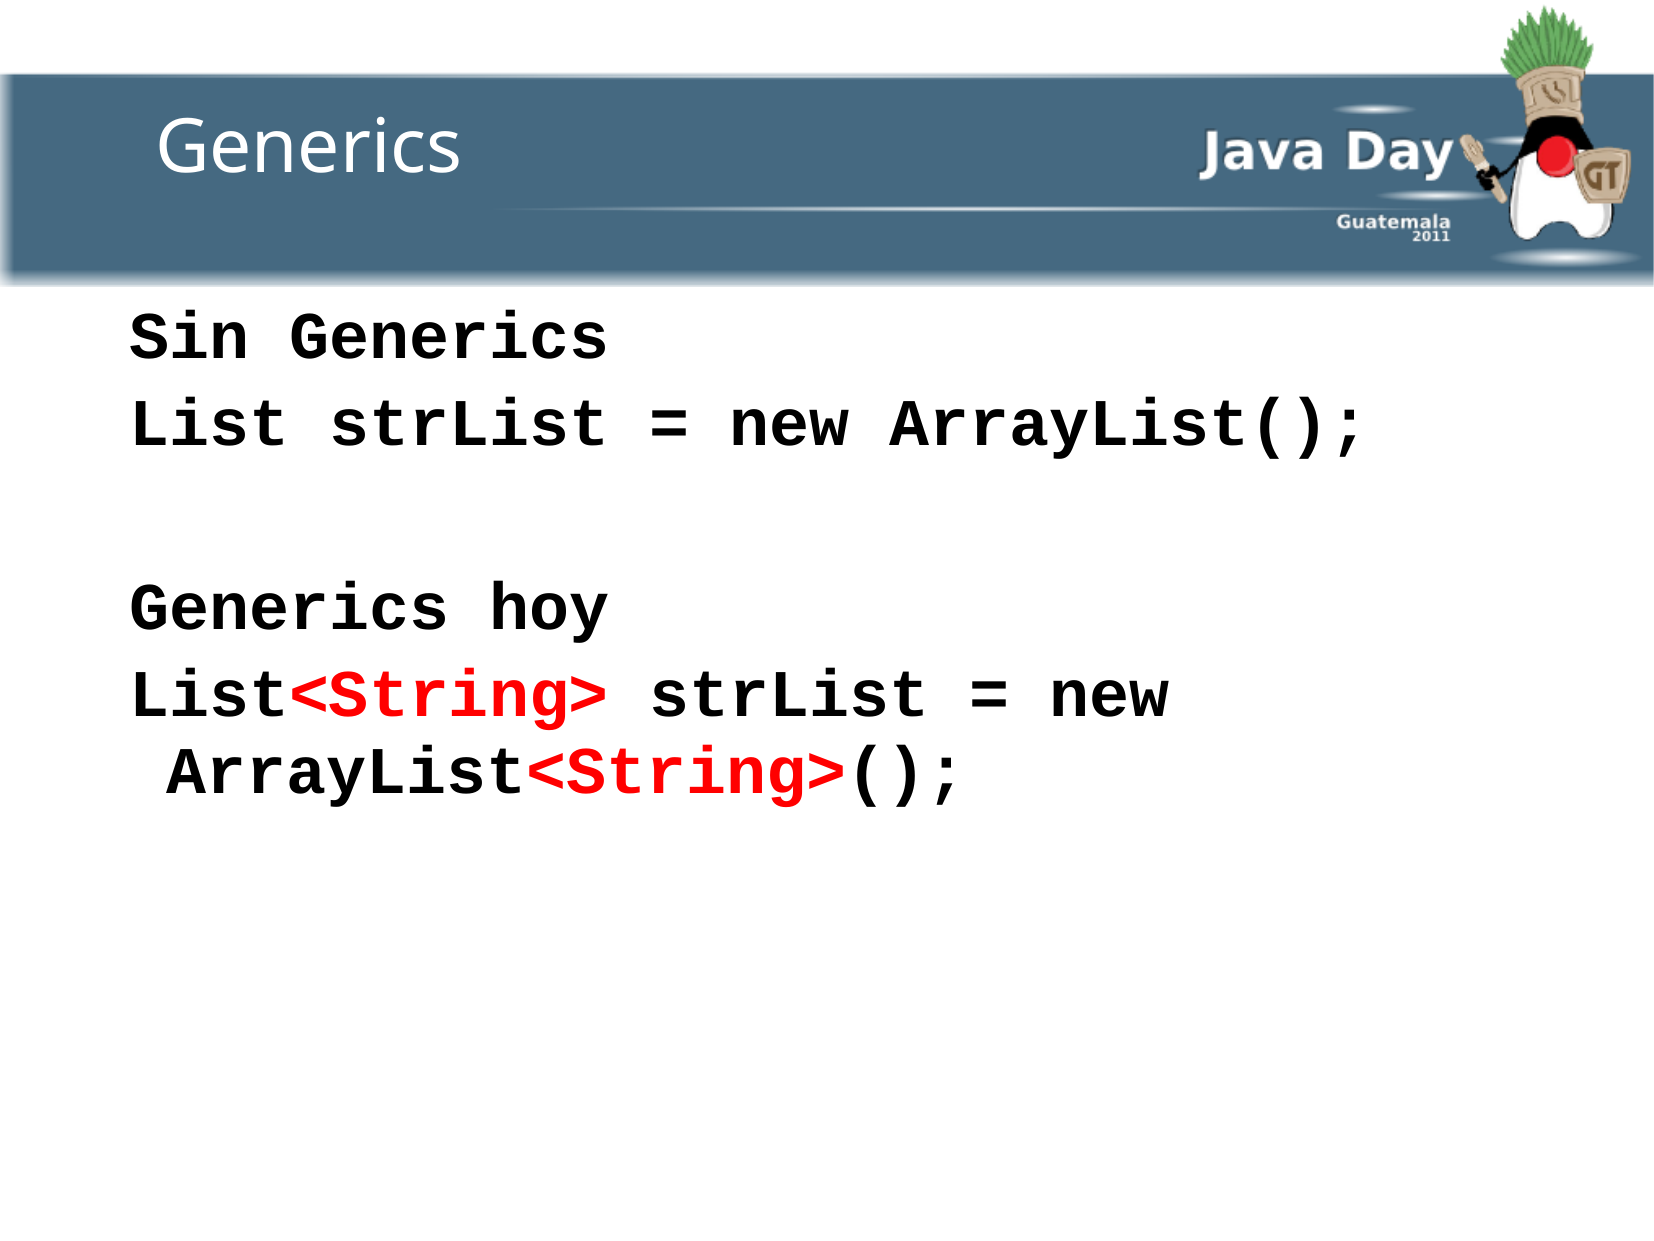

# Generics
Sin Generics
List strList = new ArrayList();
Generics hoy
List<String> strList = new ArrayList<String>();